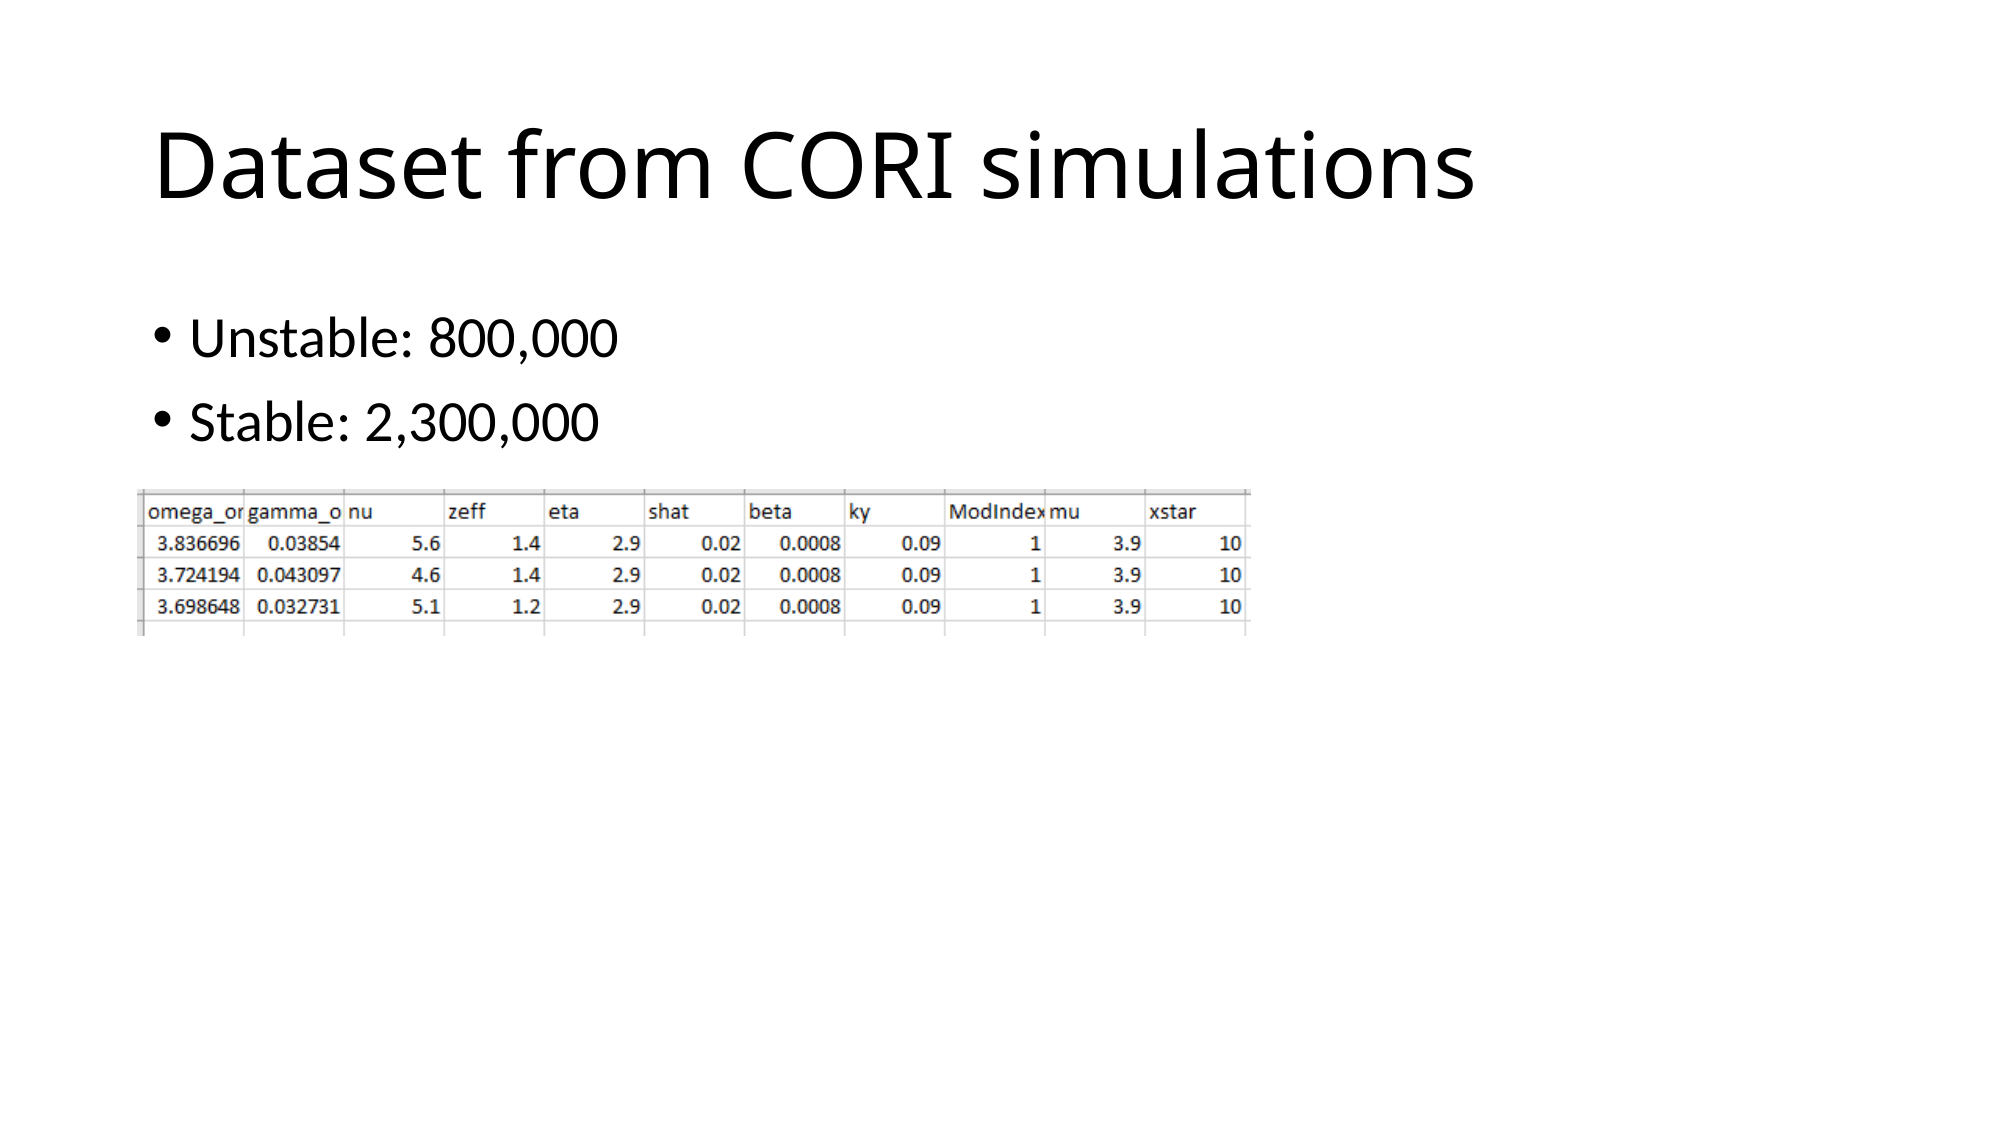

# Dataset from CORI simulations
Unstable: 800,000
Stable: 2,300,000